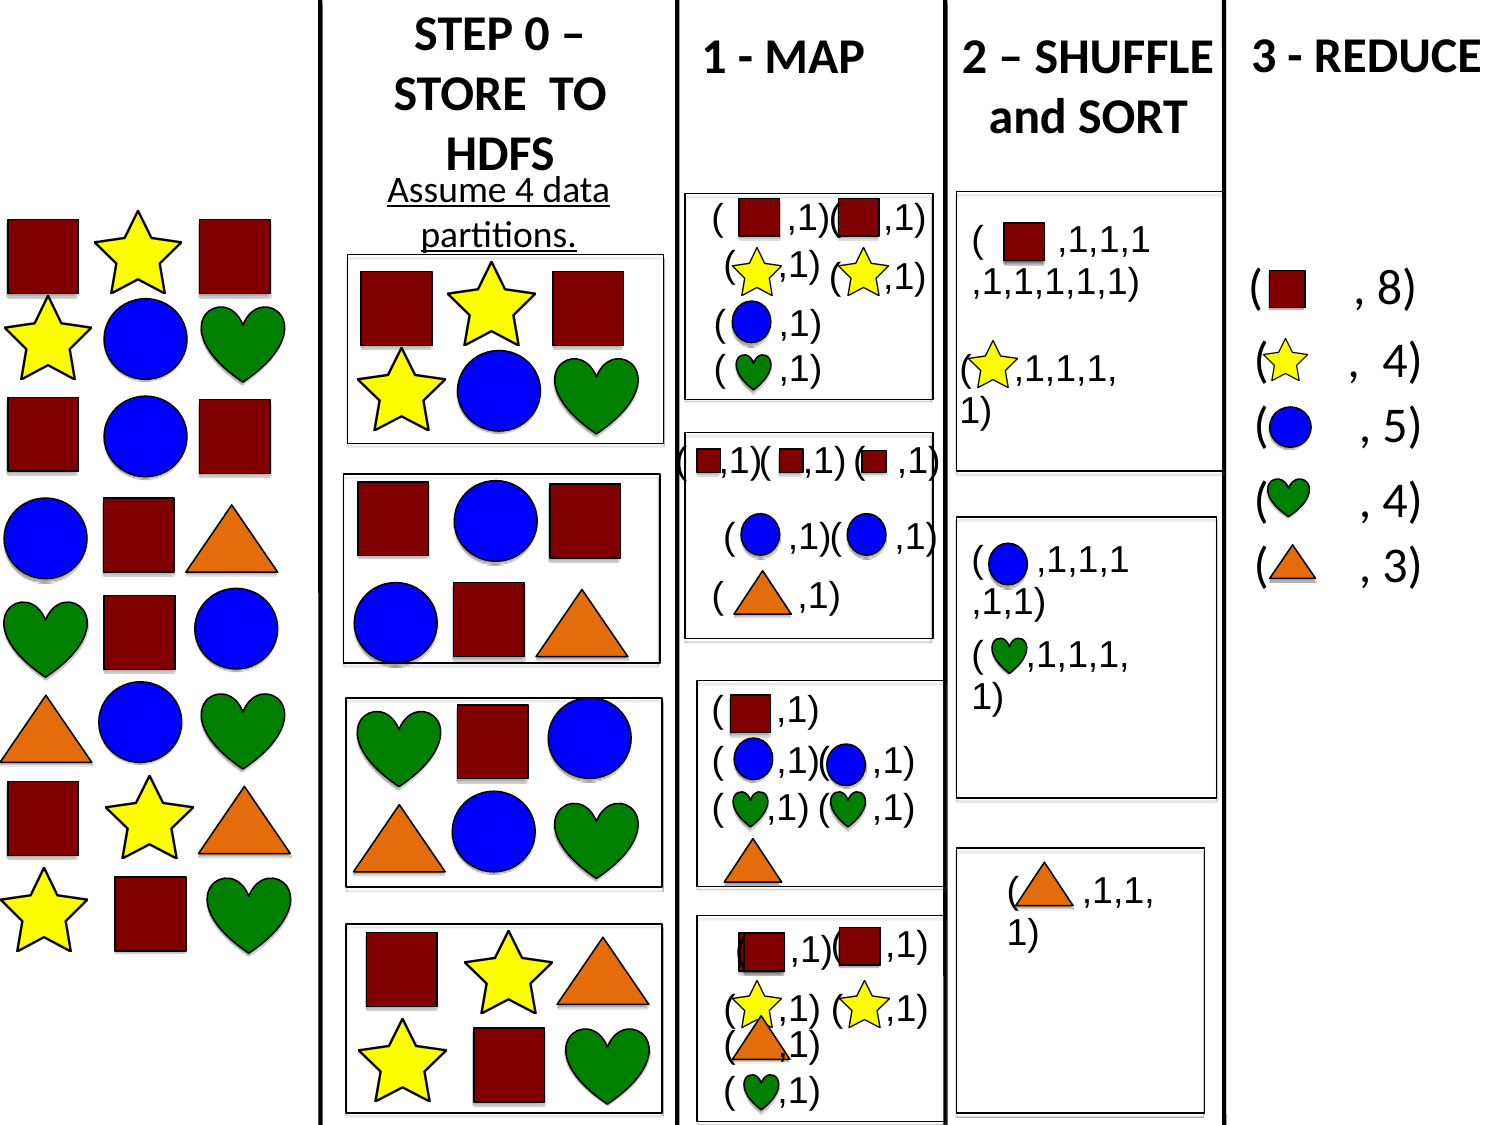

STEP 0 – STORE TO HDFS
3 - REDUCE
1 - MAP
2 – SHUFFLE
and SORT
Assume 4 data partitions.
( ,1)
( ,1)
( ,1,1,1,1,1,1,1,1)
( ,1)
( , 8)
( ,1)
( ,1)
( , 4)
( ,1)
( ,1,1,1,1)
( , 5)
( ,1)
( ,1)
( ,1)
( , 4)
( ,1)
( ,1)
( , 3)
( ,1,1,1,1,1)
( ,1)
( ,1,1,1,1)
( ,1)
( ,1)
( ,1)
( ,1)
( ,1)
( ,1,1,1)
( ,1)
( ,1)
( ,1)
( ,1)
( ,1)
( ,1)